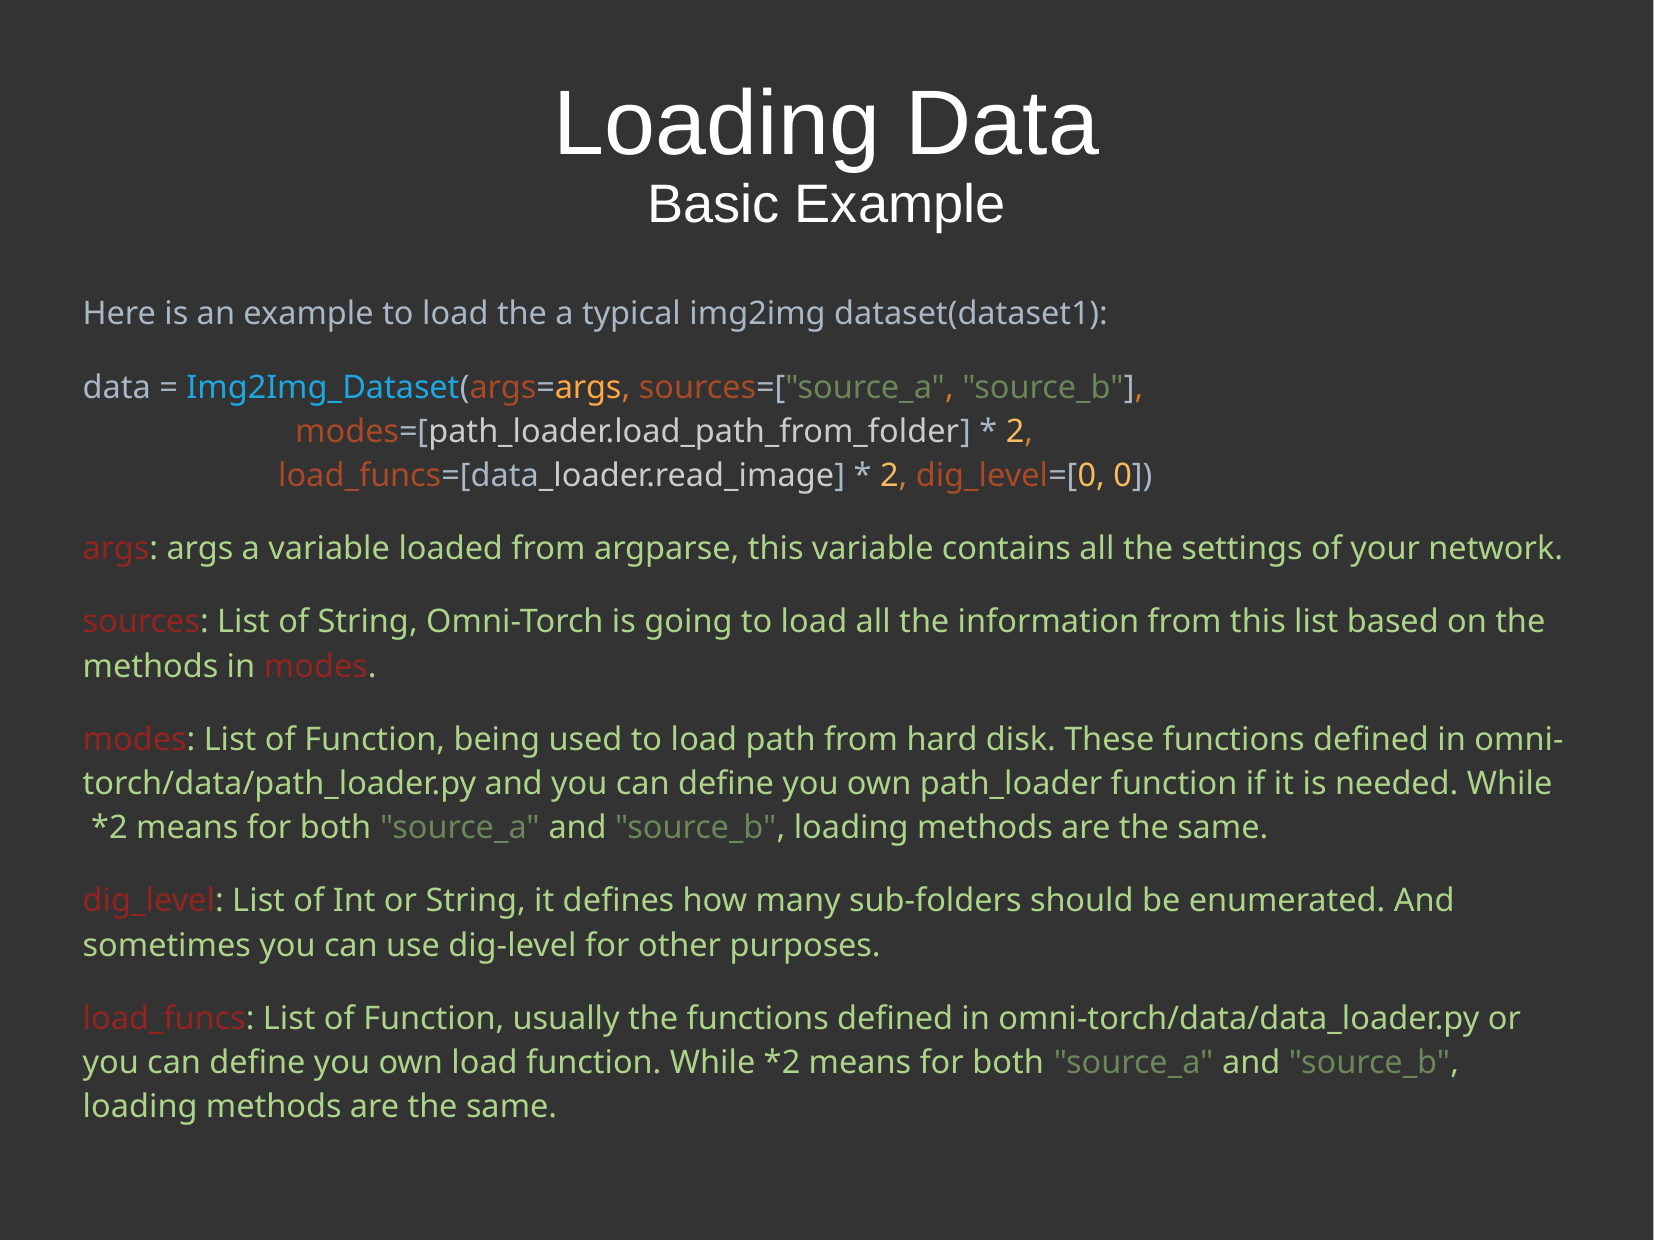

# Loading Data Basic Example
Here is an example to load the a typical img2img dataset(dataset1):
data = Img2Img_Dataset(args=args, sources=["source_a", "source_b"], 	 modes=[path_loader.load_path_from_folder] * 2,
 load_funcs=[data_loader.read_image] * 2, dig_level=[0, 0])
args: args a variable loaded from argparse, this variable contains all the settings of your network.
sources: List of String, Omni-Torch is going to load all the information from this list based on the methods in modes.
modes: List of Function, being used to load path from hard disk. These functions defined in omni-torch/data/path_loader.py and you can define you own path_loader function if it is needed. While *2 means for both "source_a" and "source_b", loading methods are the same.
dig_level: List of Int or String, it defines how many sub-folders should be enumerated. And sometimes you can use dig-level for other purposes.
load_funcs: List of Function, usually the functions defined in omni-torch/data/data_loader.py or you can define you own load function. While *2 means for both "source_a" and "source_b", loading methods are the same.